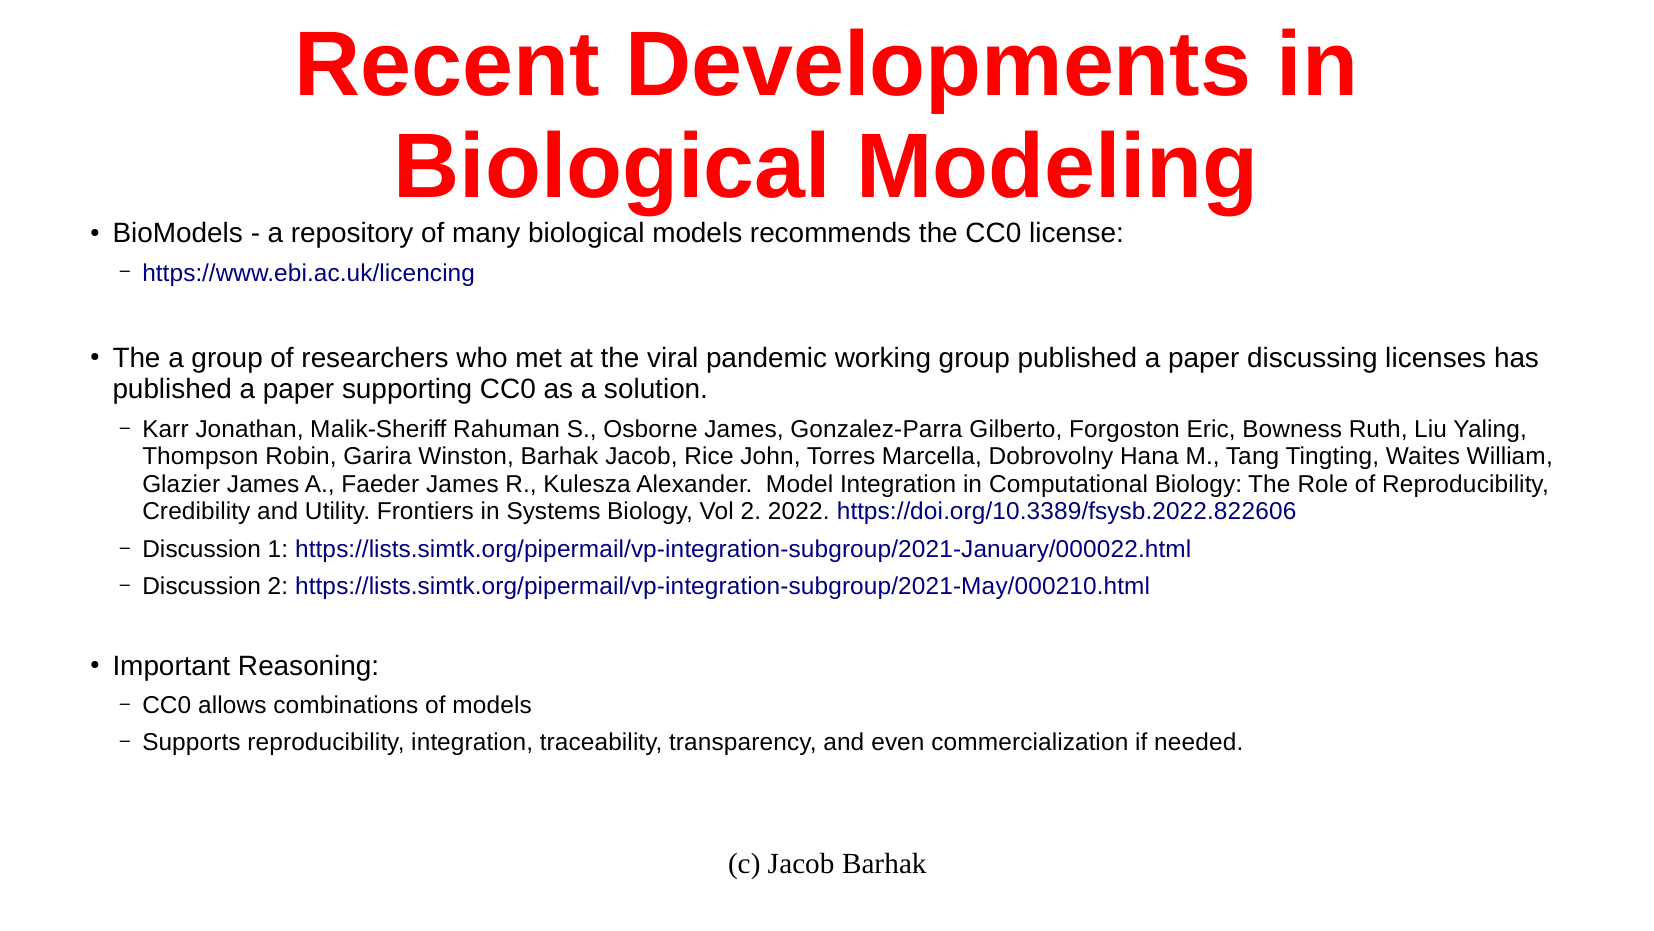

# Recent Developments in Biological Modeling
BioModels - a repository of many biological models recommends the CC0 license:
https://www.ebi.ac.uk/licencing
The a group of researchers who met at the viral pandemic working group published a paper discussing licenses has published a paper supporting CC0 as a solution.
Karr Jonathan, Malik-Sheriff Rahuman S., Osborne James, Gonzalez-Parra Gilberto, Forgoston Eric, Bowness Ruth, Liu Yaling, Thompson Robin, Garira Winston, Barhak Jacob, Rice John, Torres Marcella, Dobrovolny Hana M., Tang Tingting, Waites William, Glazier James A., Faeder James R., Kulesza Alexander. Model Integration in Computational Biology: The Role of Reproducibility, Credibility and Utility. Frontiers in Systems Biology, Vol 2. 2022. https://doi.org/10.3389/fsysb.2022.822606
Discussion 1: https://lists.simtk.org/pipermail/vp-integration-subgroup/2021-January/000022.html
Discussion 2: https://lists.simtk.org/pipermail/vp-integration-subgroup/2021-May/000210.html
Important Reasoning:
CC0 allows combinations of models
Supports reproducibility, integration, traceability, transparency, and even commercialization if needed.